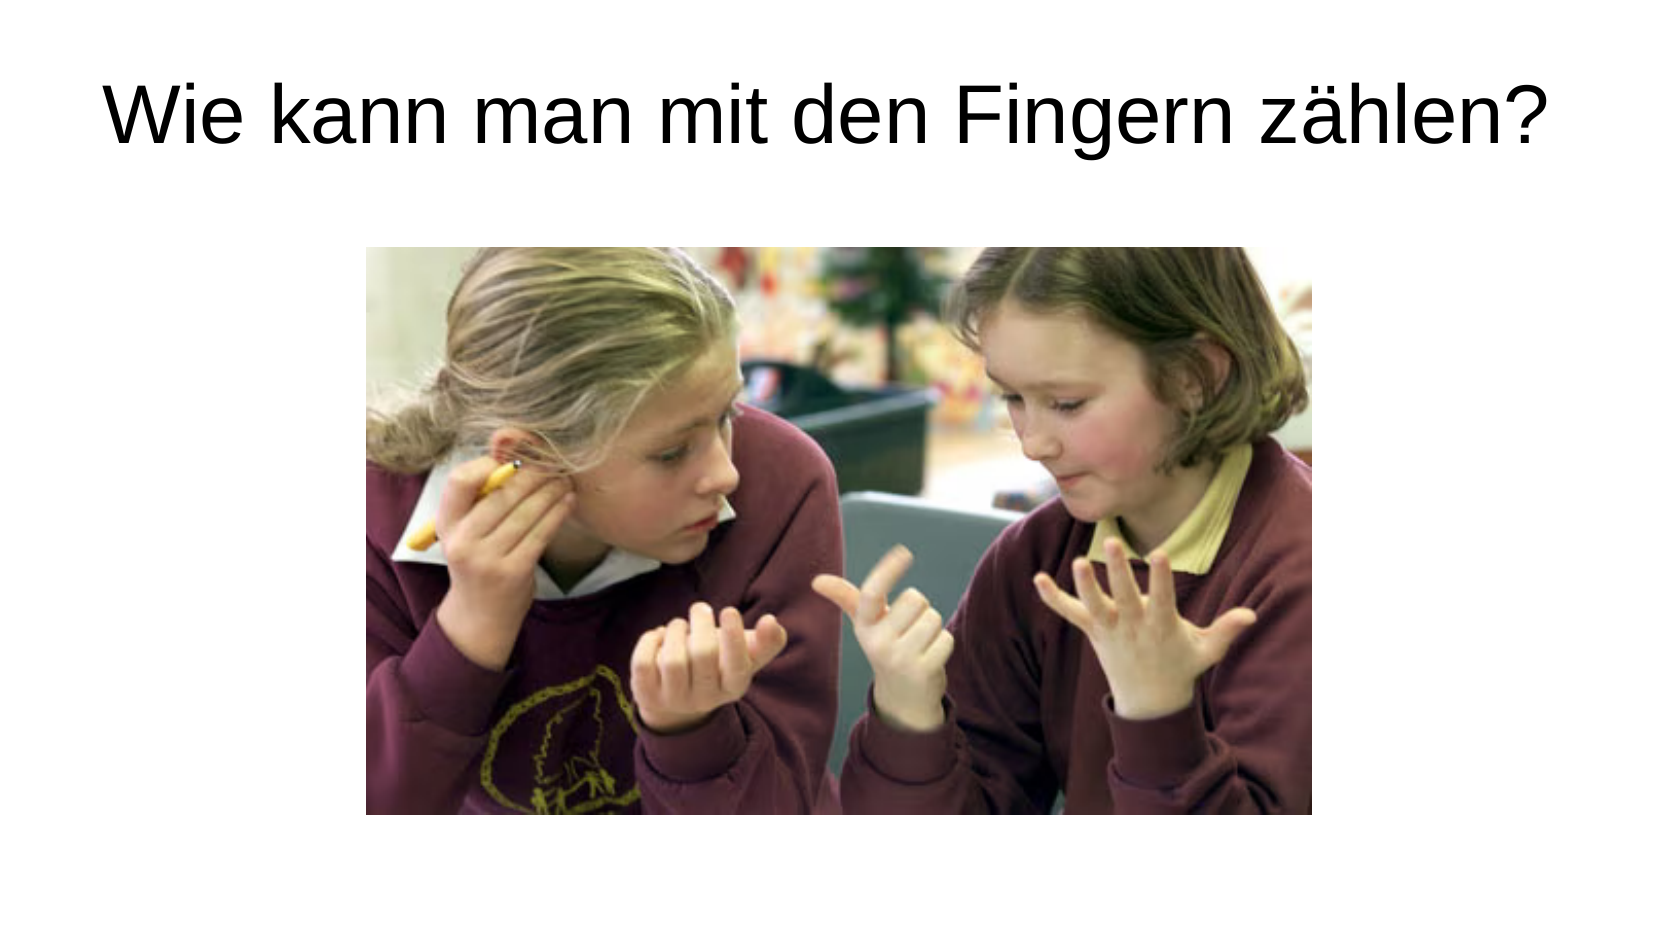

# Wie kann man mit den Fingern zählen?